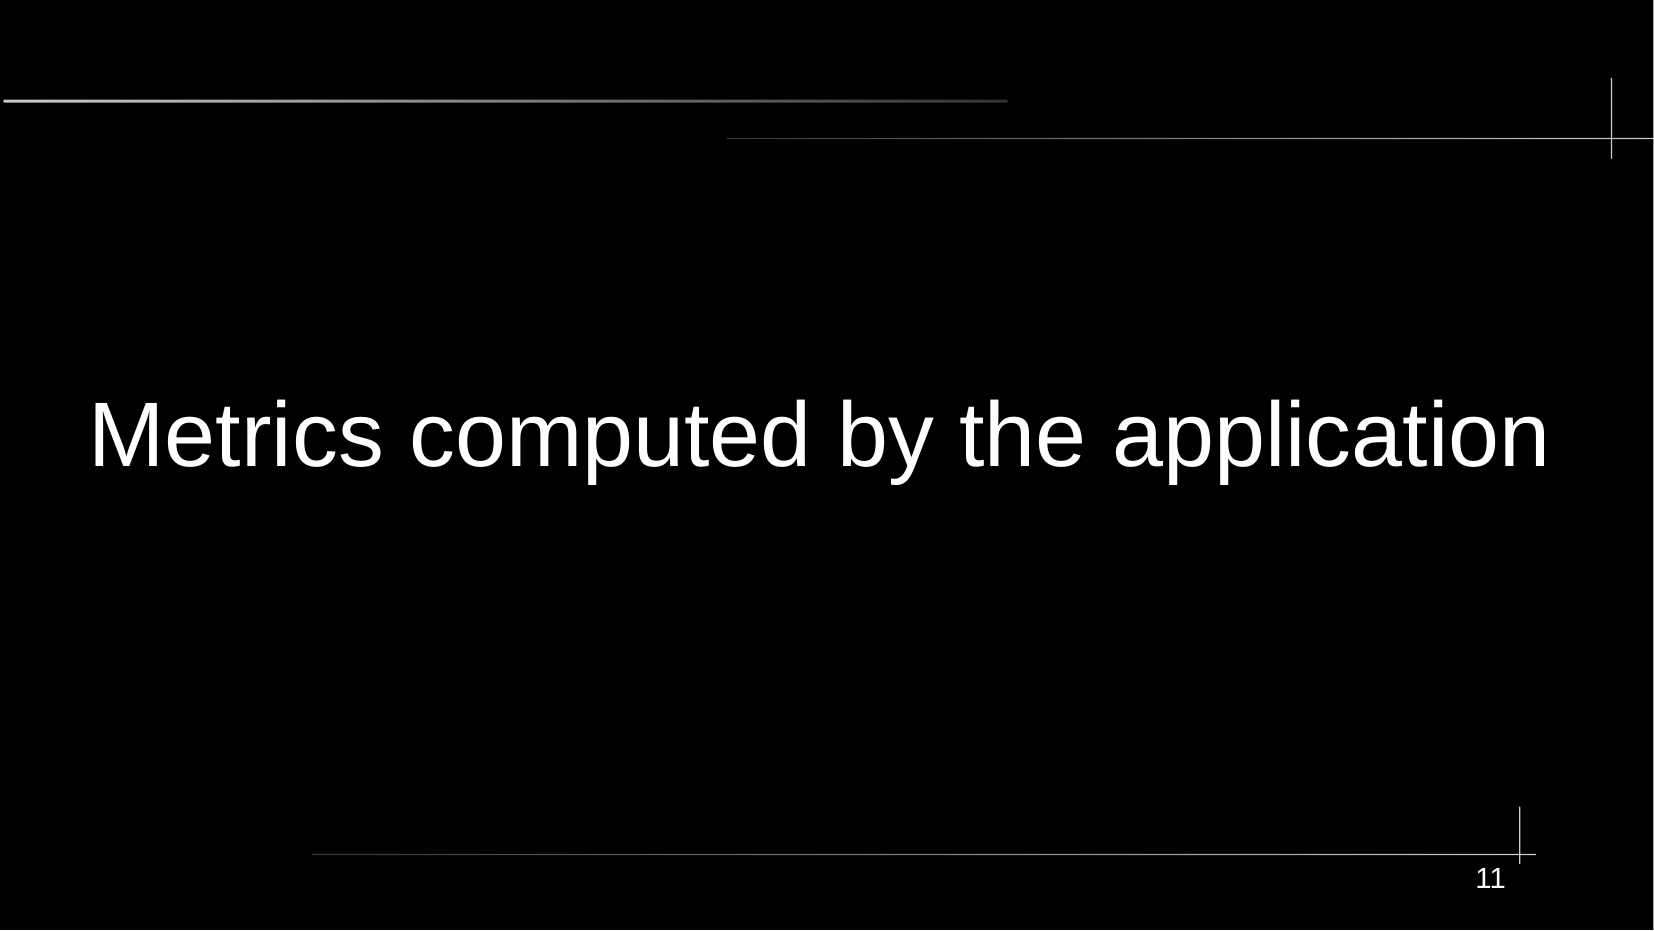

# Metrics computed by the application
11